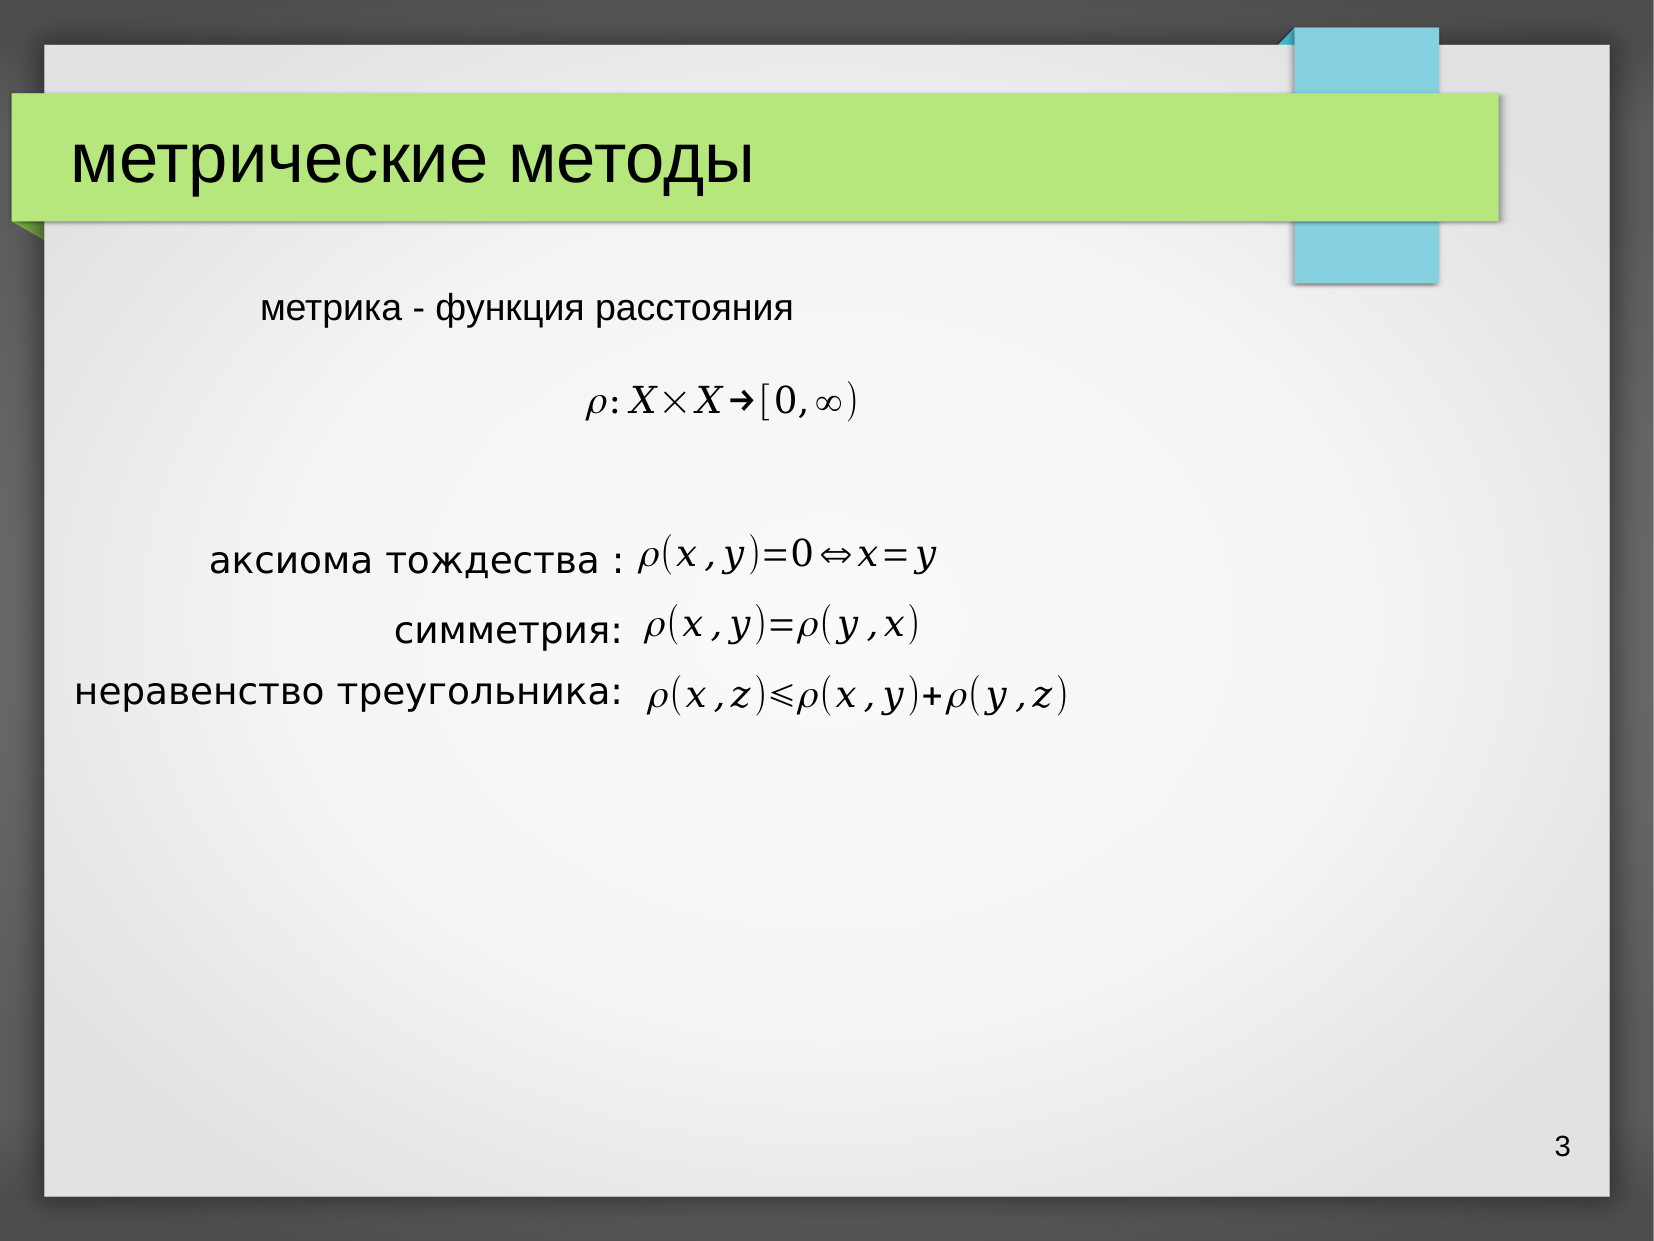

# метрические методы
метрика - функция расстояния
аксиома тождества :
симметрия:
 неравенство треугольника:
3